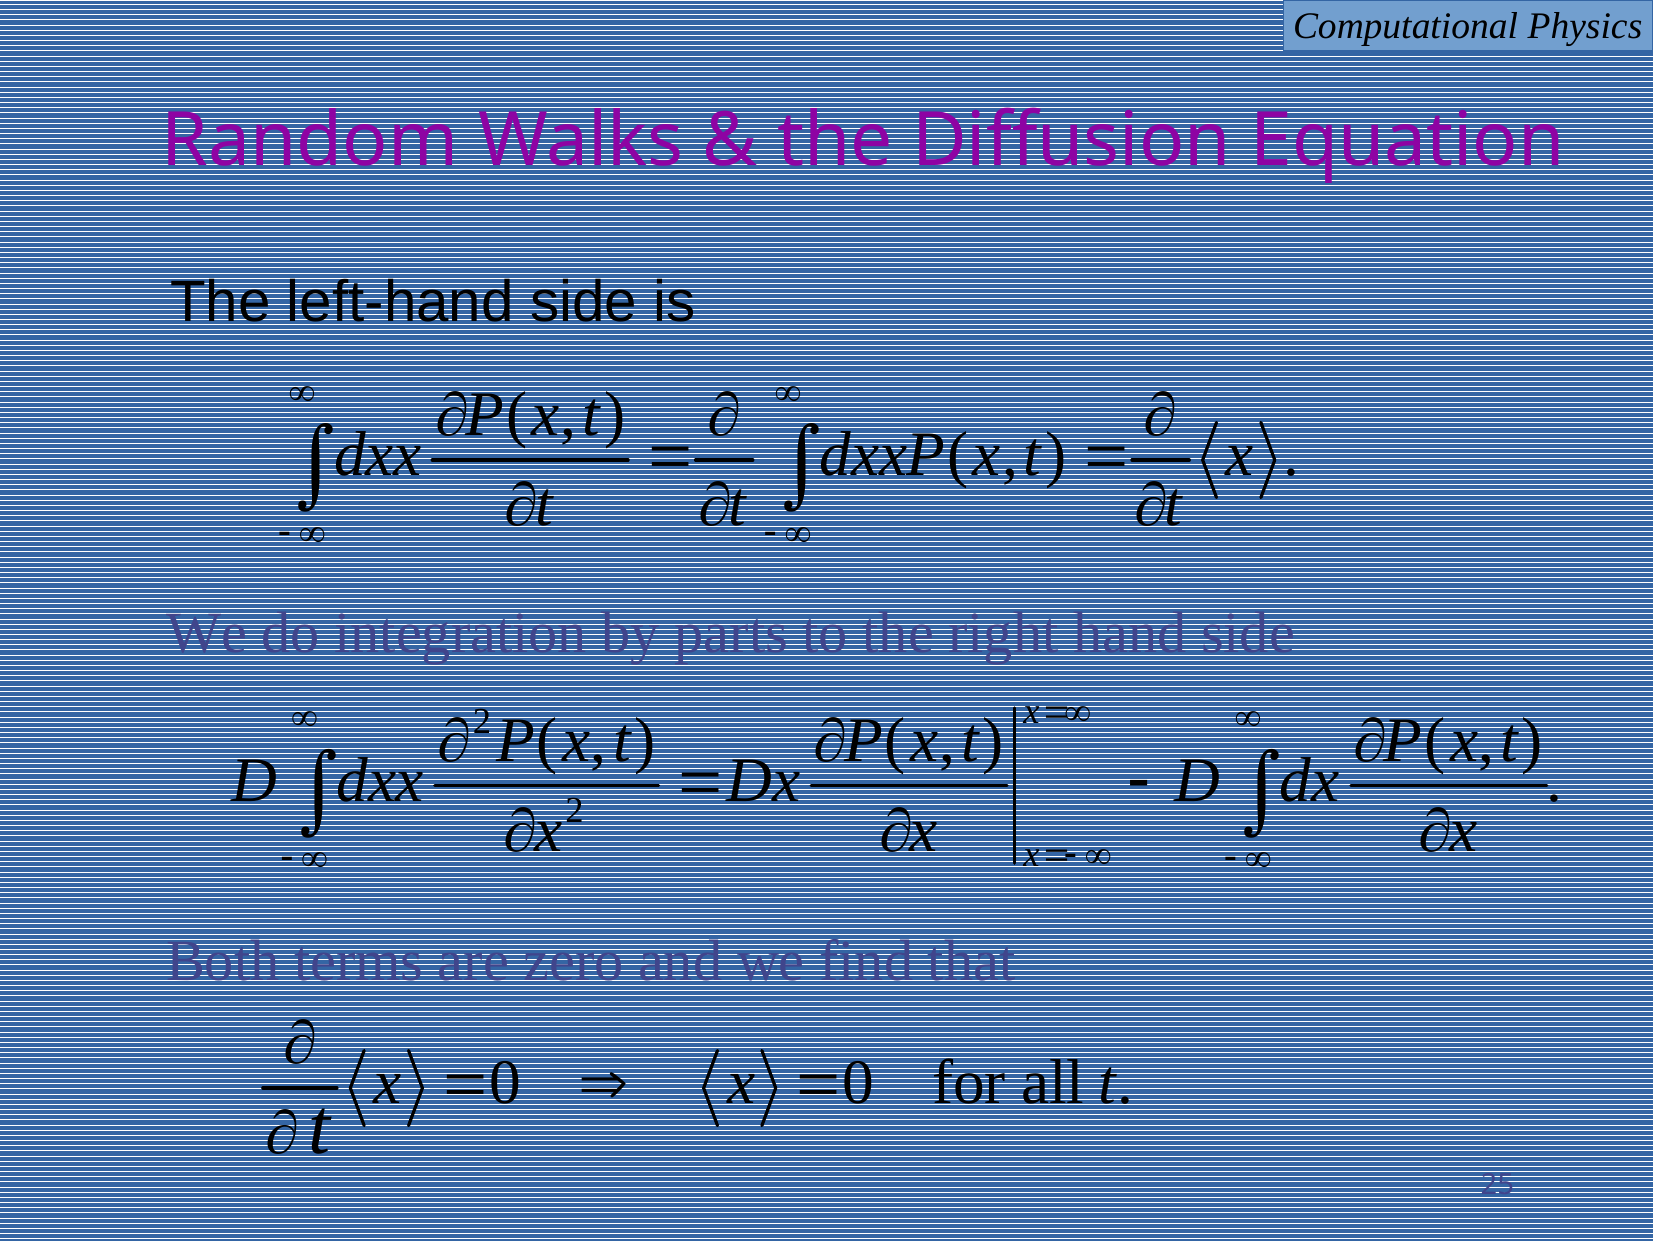

Random Walks & the Diffusion Equation
# The left-hand side is
We do integration by parts to the right hand side
Both terms are zero and we find that